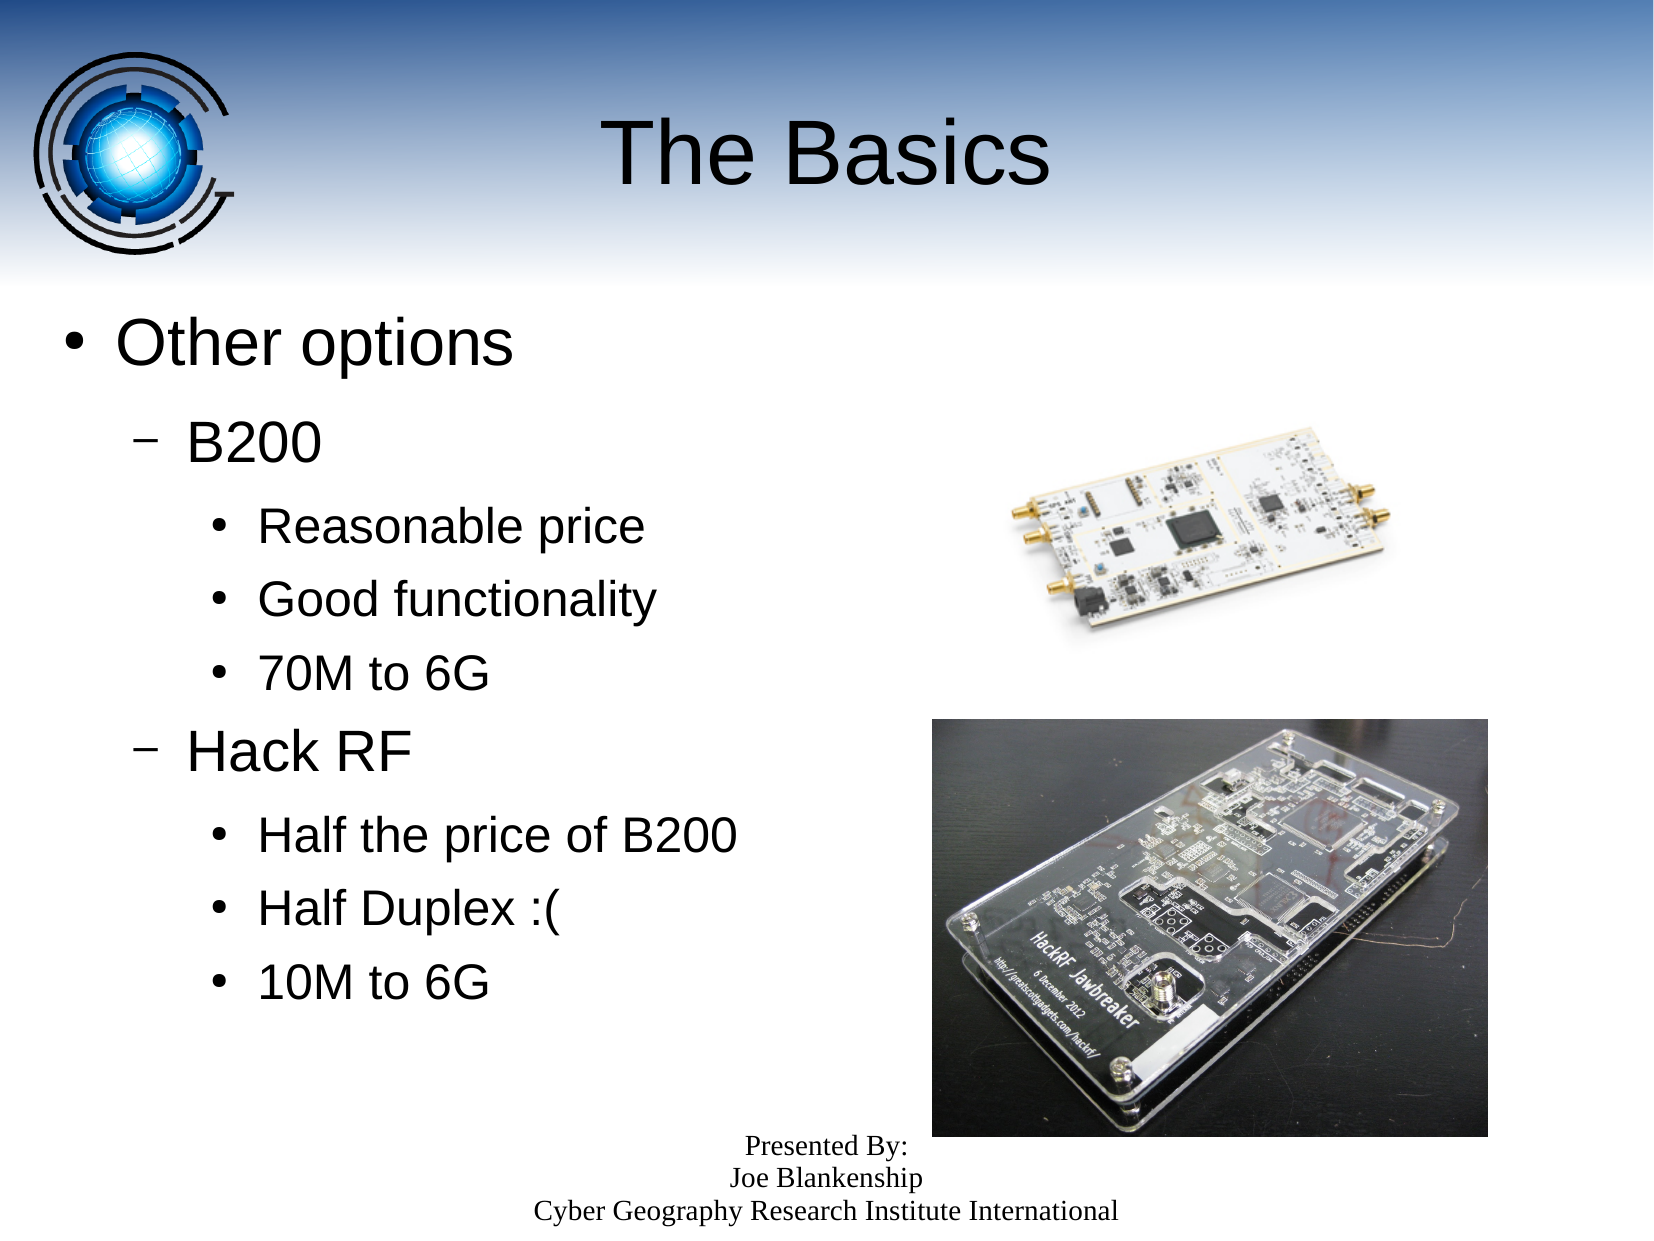

# The Basics
Other options
B200
Reasonable price
Good functionality
70M to 6G
Hack RF
Half the price of B200
Half Duplex :(
10M to 6G